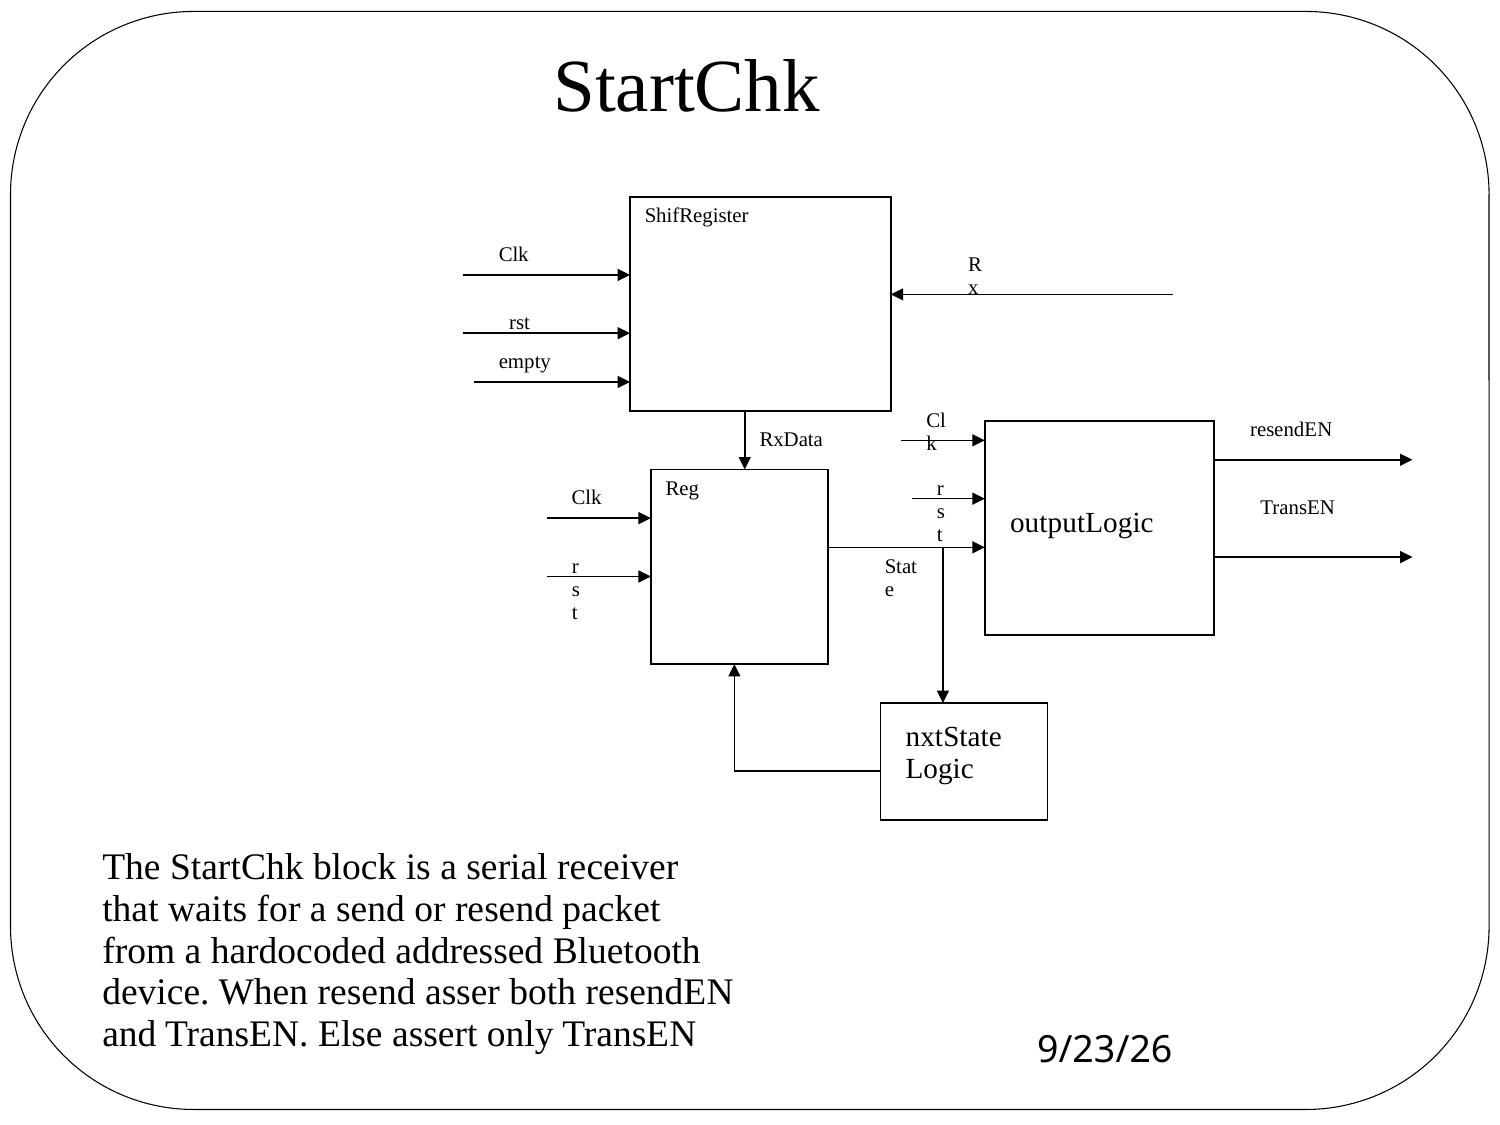

StartChk
ShifRegister
Clk
Rx
rst
empty
Clk
resendEN
RxData
Reg
rst
Clk
TransEN
outputLogic
rst
State
nxtStateLogic
The StartChk block is a serial receiver that waits for a send or resend packet from a hardocoded addressed Bluetooth device. When resend asser both resendEN and TransEN. Else assert only TransEN